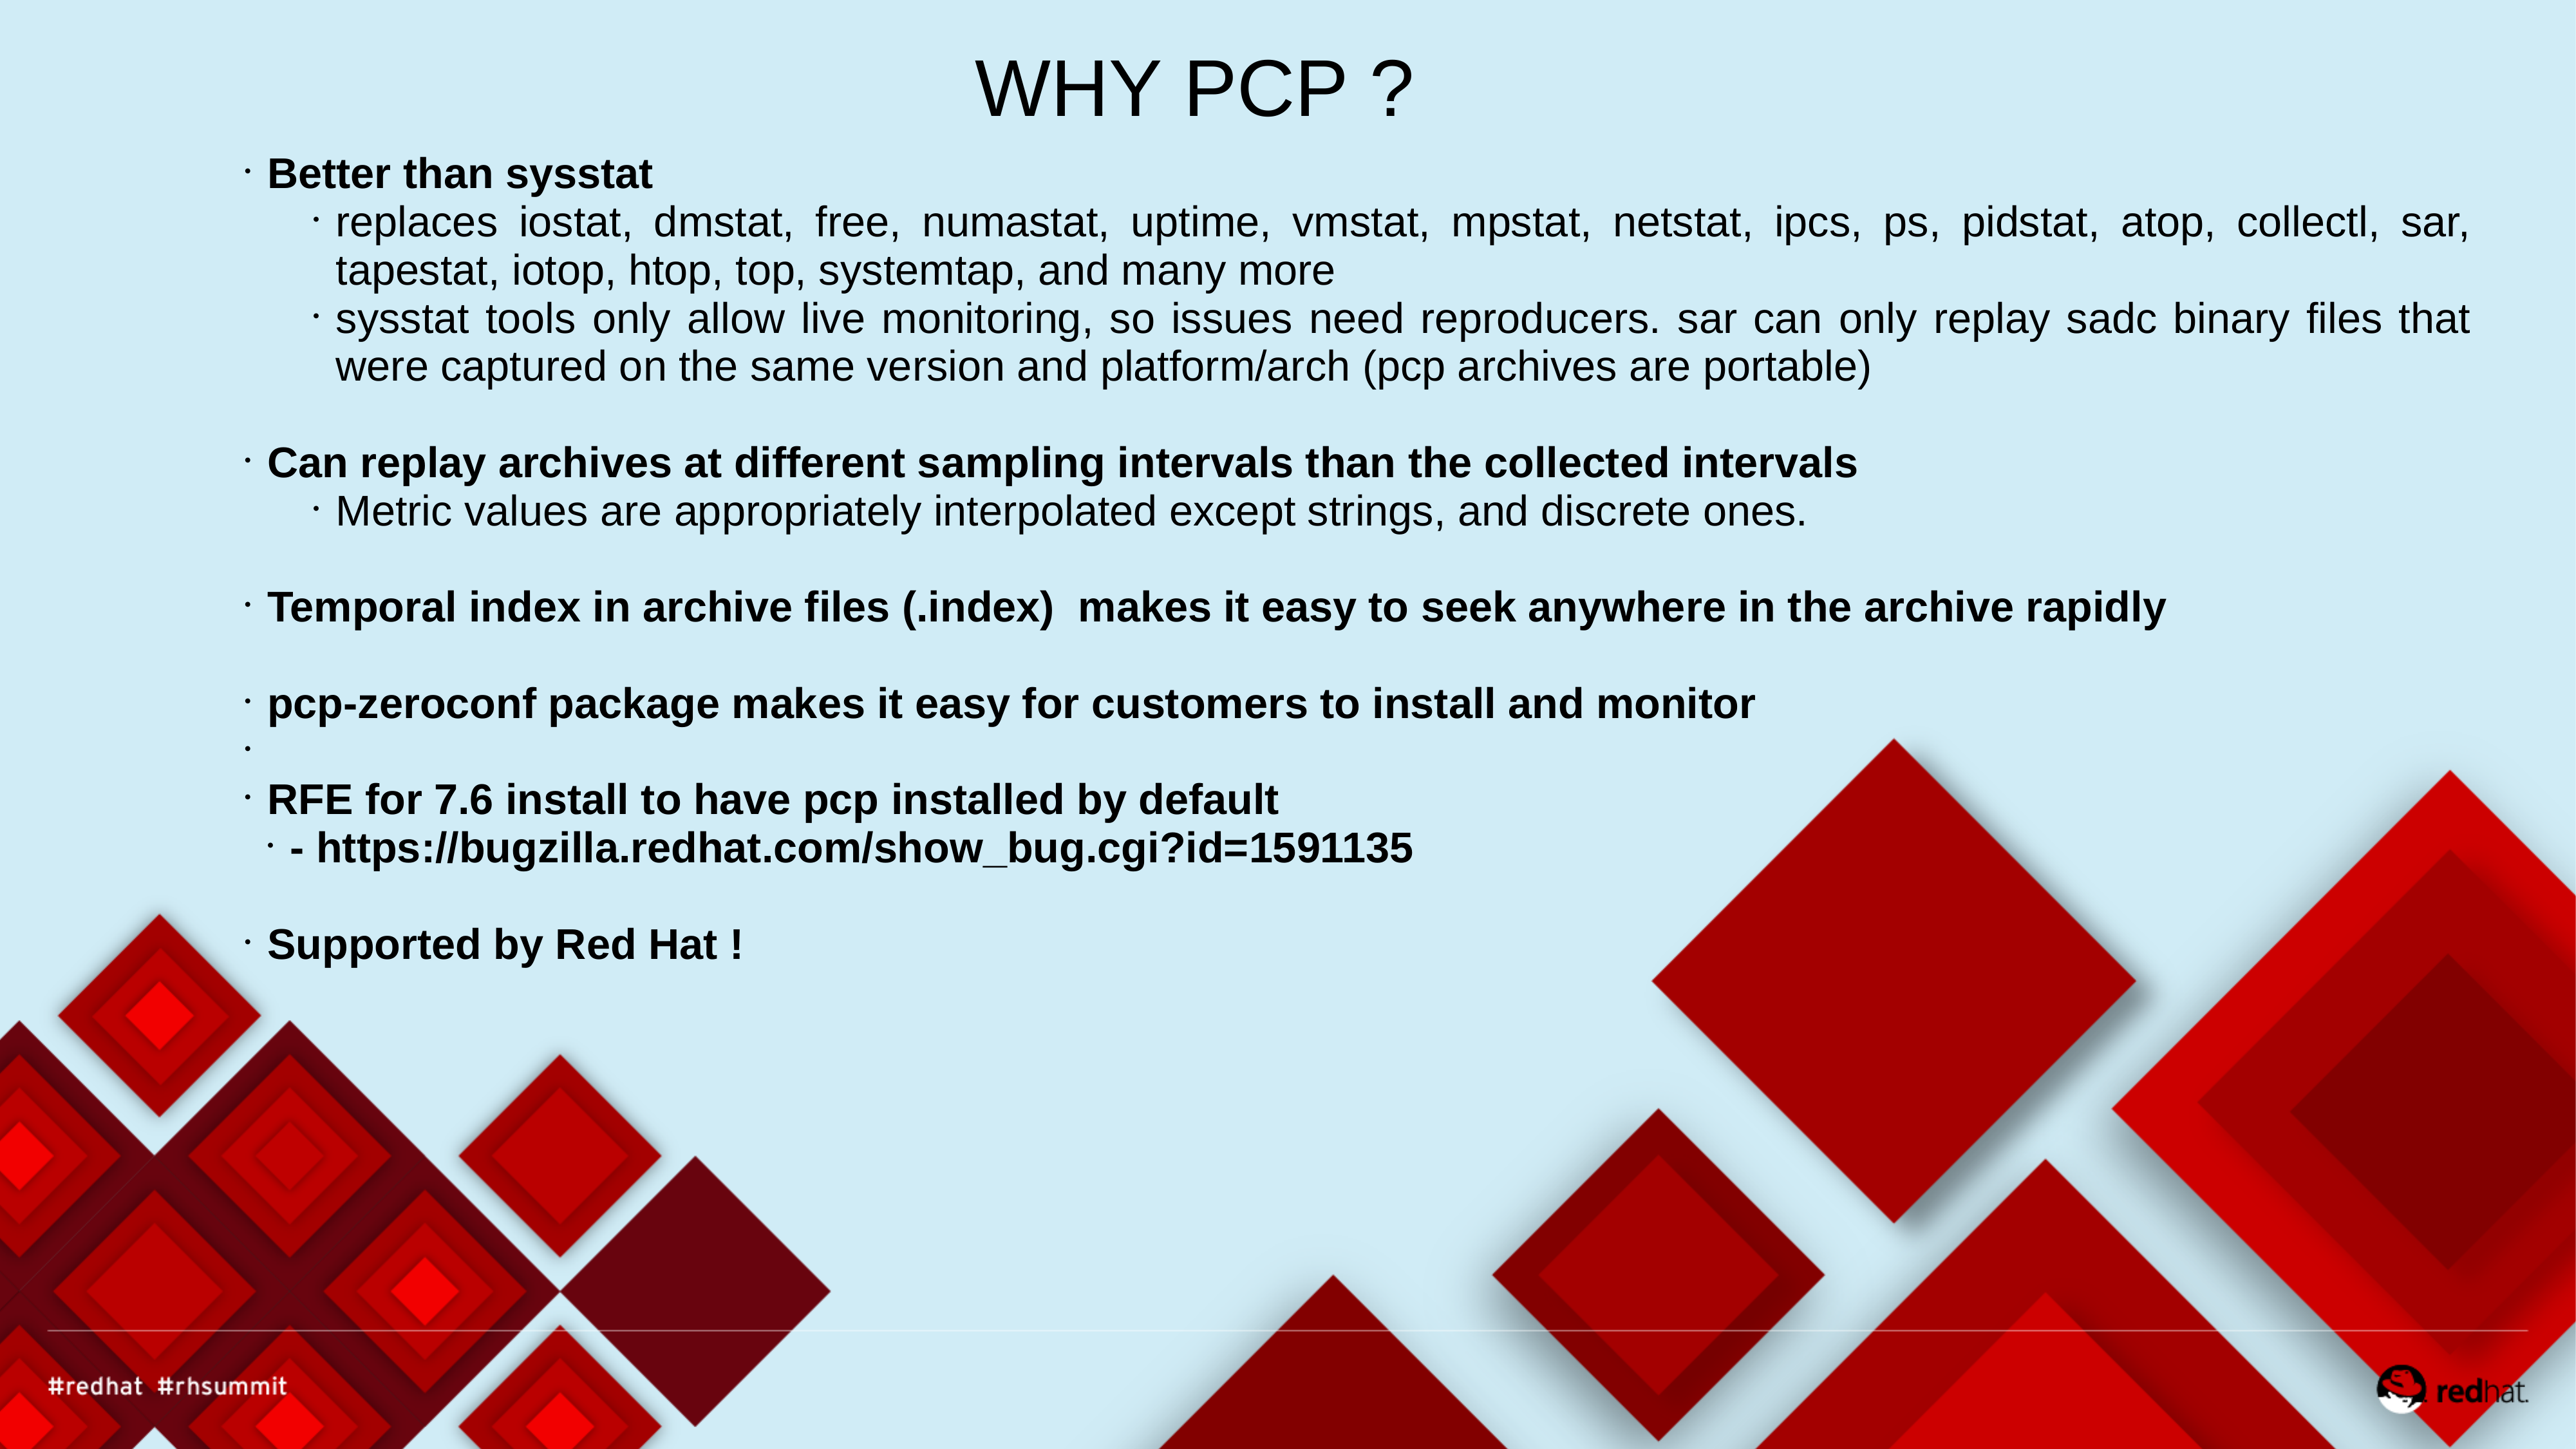

WHY PCP ?
Better than sysstat
replaces iostat, dmstat, free, numastat, uptime, vmstat, mpstat, netstat, ipcs, ps, pidstat, atop, collectl, sar, tapestat, iotop, htop, top, systemtap, and many more
sysstat tools only allow live monitoring, so issues need reproducers. sar can only replay sadc binary files that were captured on the same version and platform/arch (pcp archives are portable)
Can replay archives at different sampling intervals than the collected intervals
Metric values are appropriately interpolated except strings, and discrete ones.
Temporal index in archive files (.index) makes it easy to seek anywhere in the archive rapidly
pcp-zeroconf package makes it easy for customers to install and monitor
RFE for 7.6 install to have pcp installed by default
- https://bugzilla.redhat.com/show_bug.cgi?id=1591135
Supported by Red Hat !